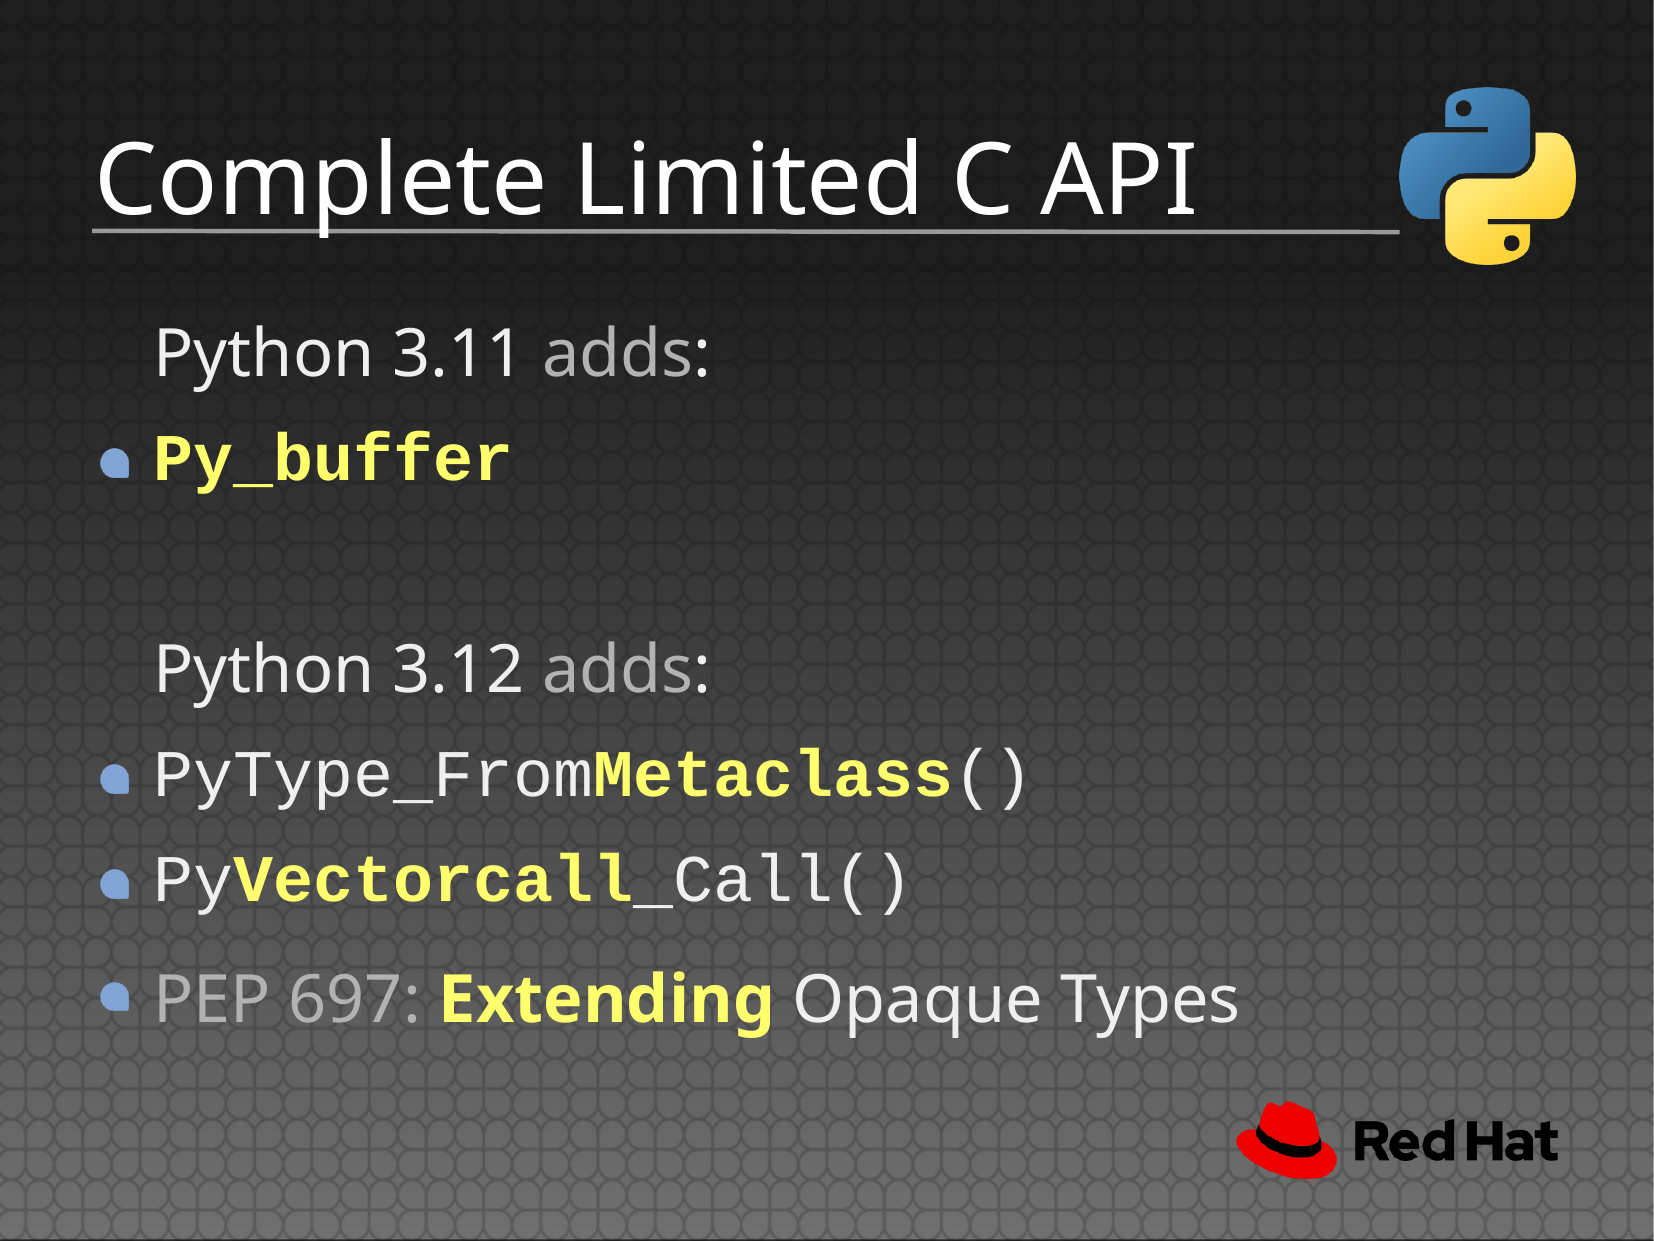

Complete Limited C API
# Python 3.11 adds:
Py_buffer
Python 3.12 adds:
PyType_FromMetaclass()
PyVectorcall_Call()
PEP 697: Extending Opaque Types